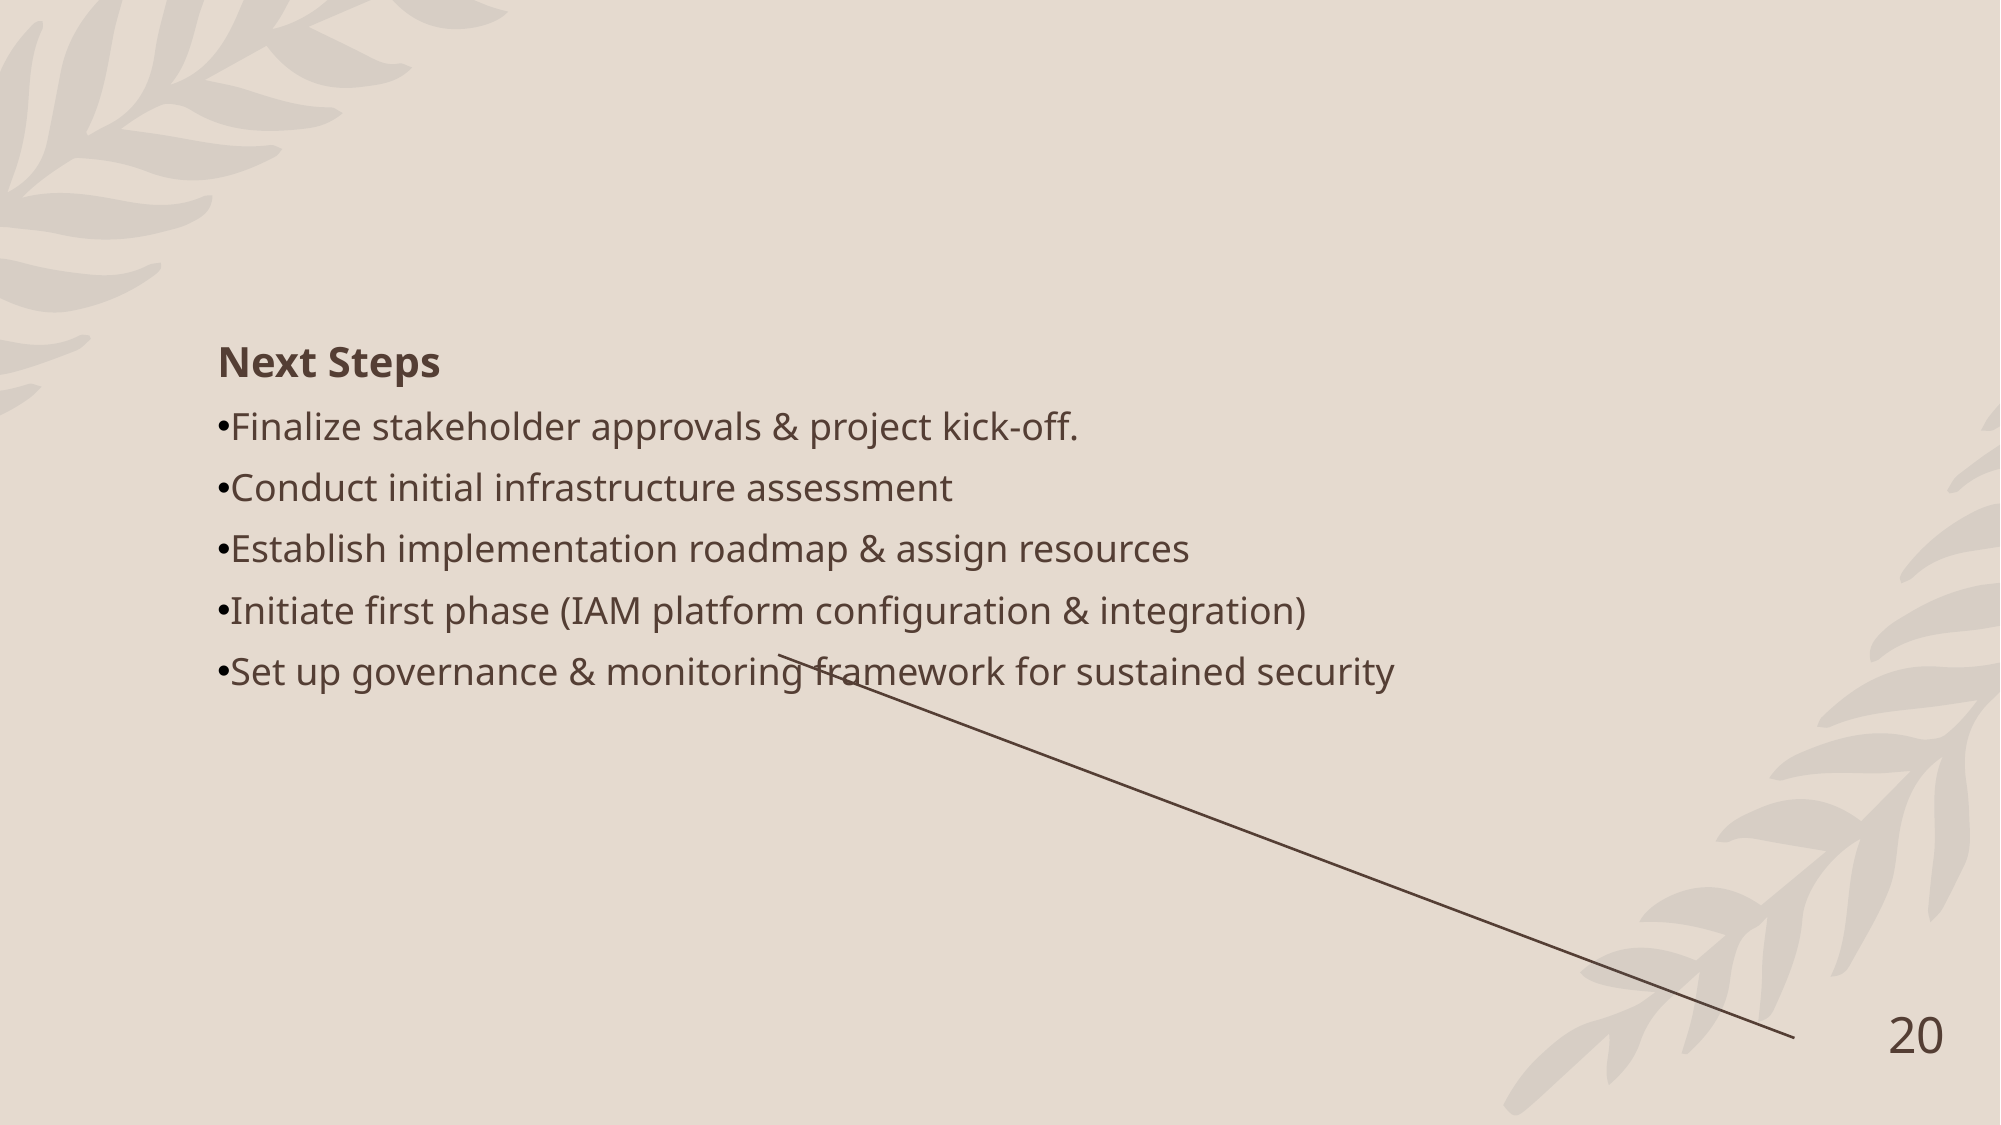

# Next Steps
Finalize stakeholder approvals & project kick-off.
Conduct initial infrastructure assessment
Establish implementation roadmap & assign resources
Initiate first phase (IAM platform configuration & integration)
Set up governance & monitoring framework for sustained security